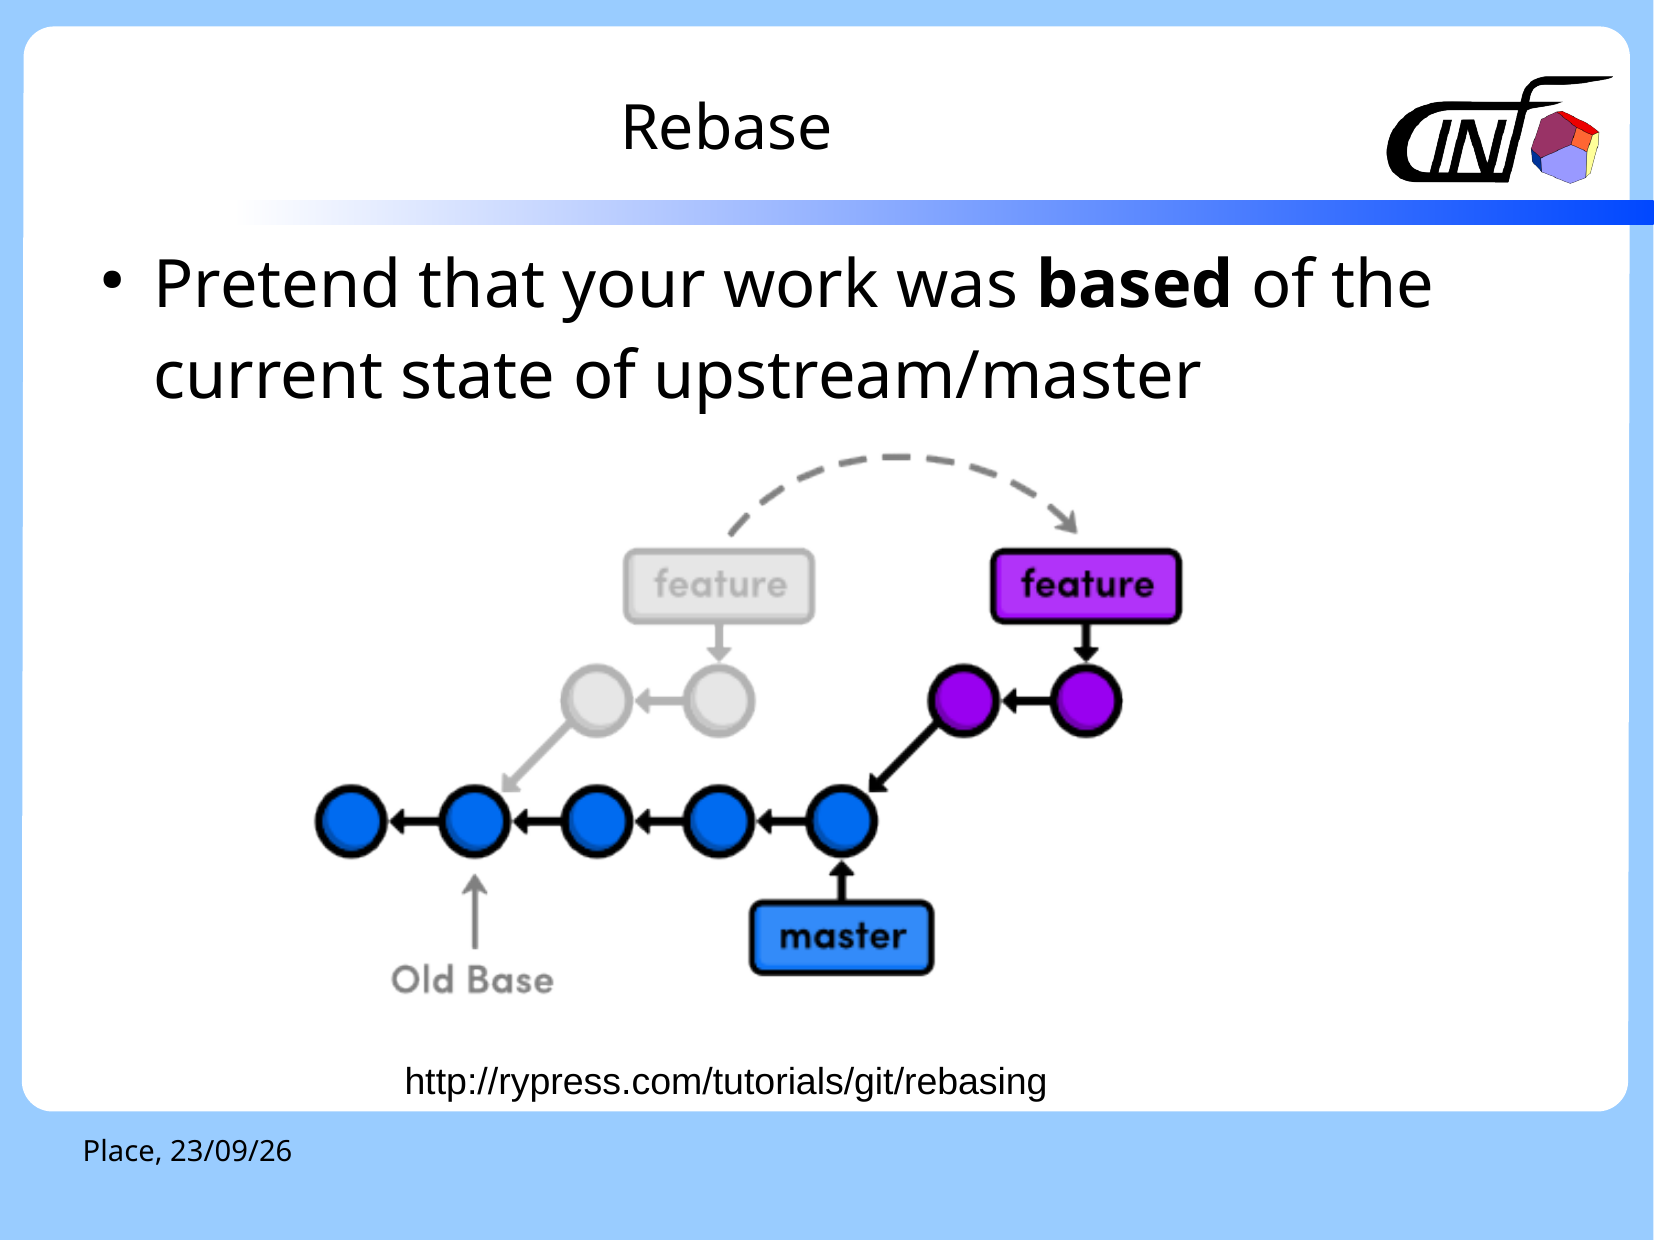

# Rebase
Pretend that your work was based of the current state of upstream/master
http://rypress.com/tutorials/git/rebasing